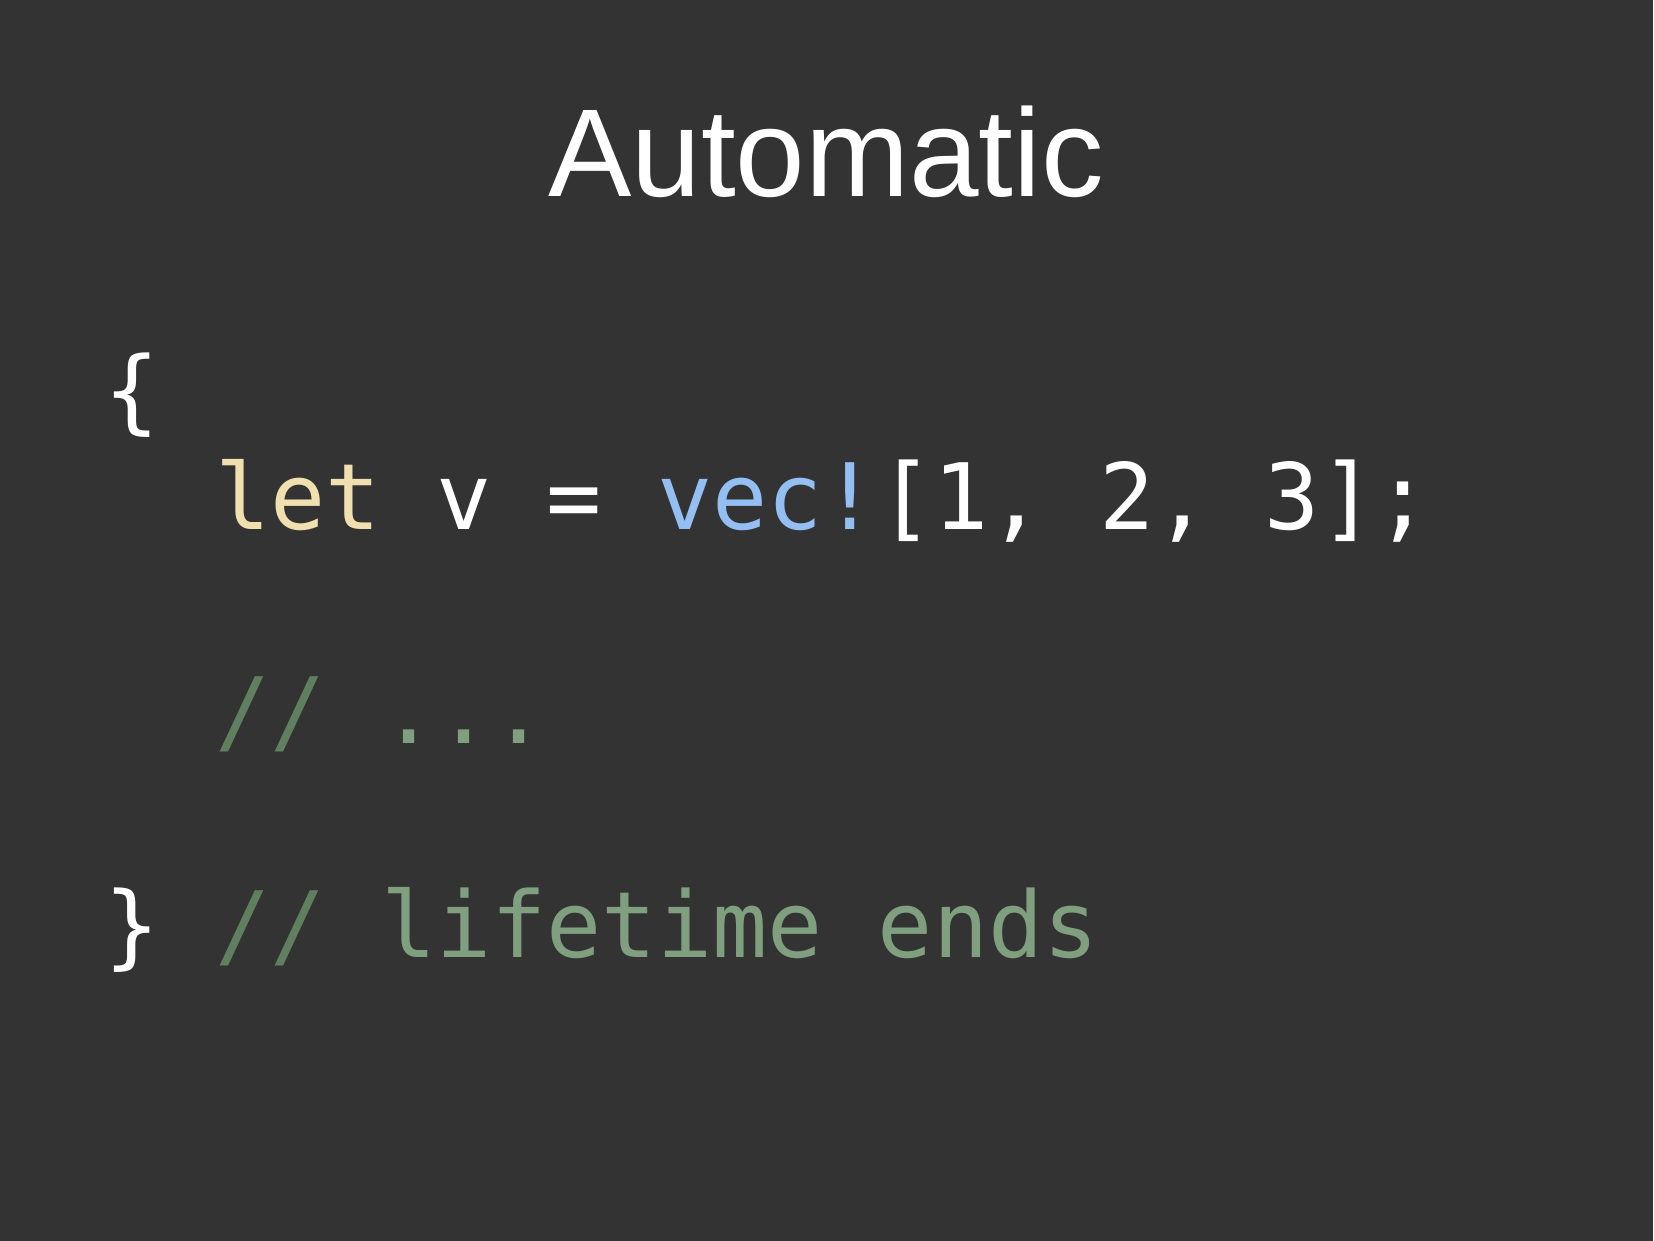

# Automatic
{
 let v = vec![1, 2, 3];
 // ...
} // lifetime ends